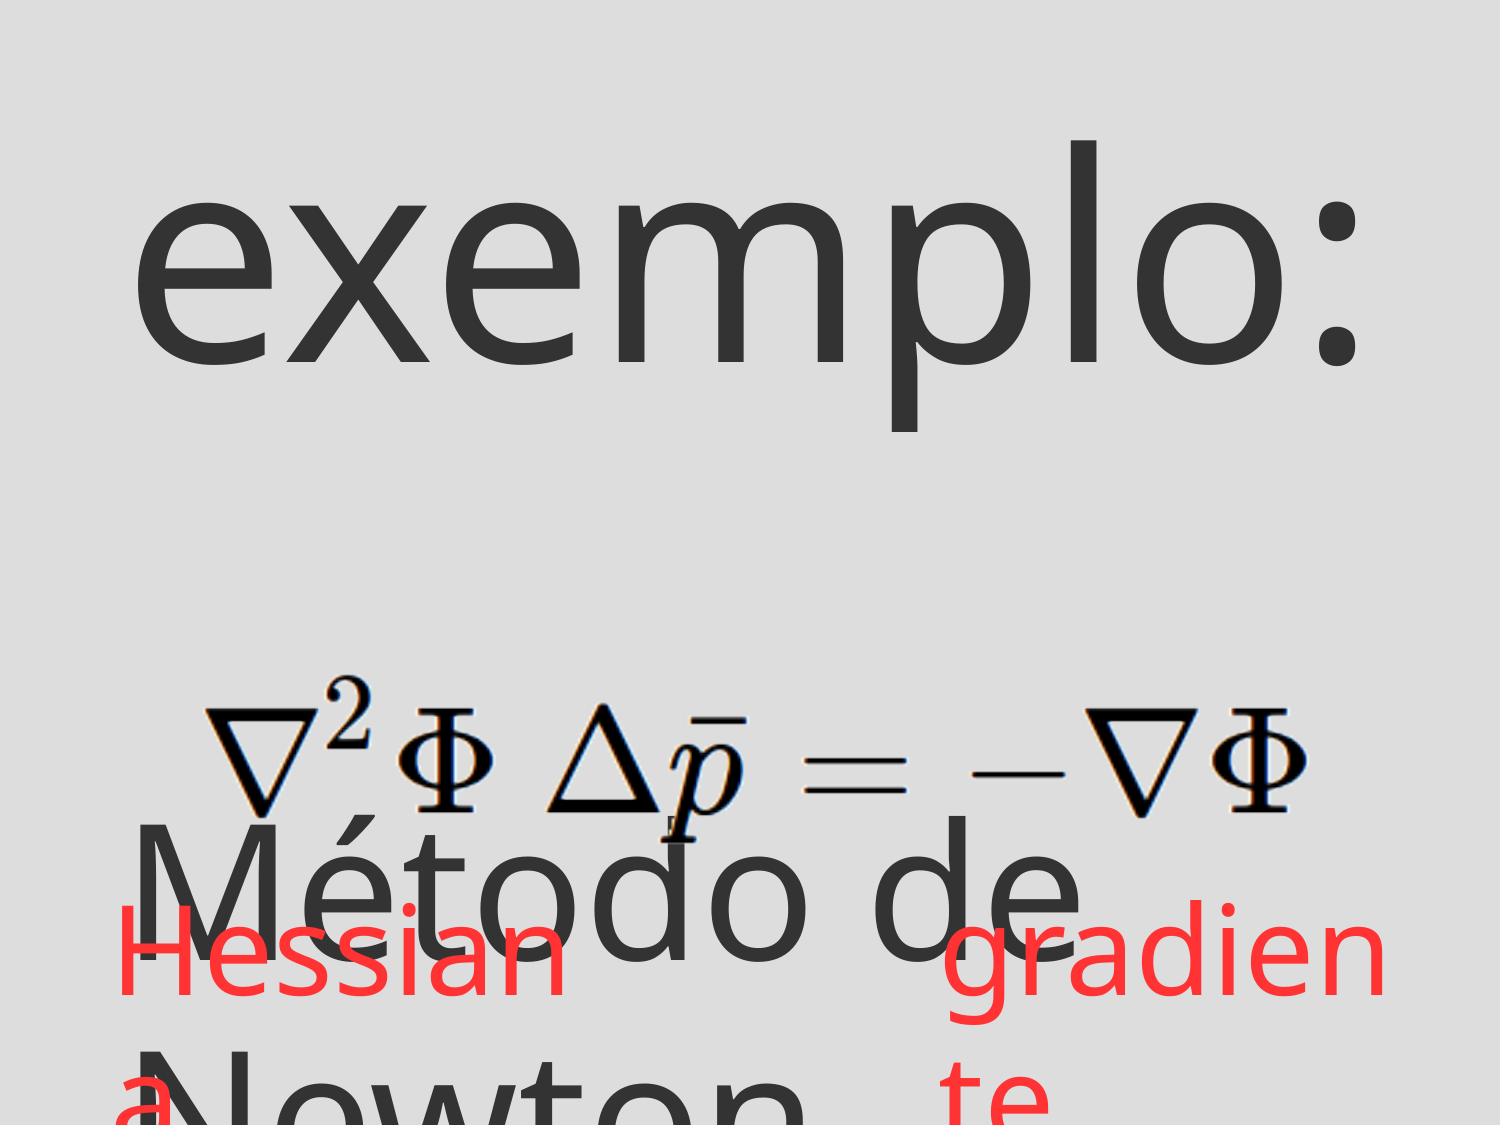

# exemplo: Método de Newton
Hessiana
gradiente